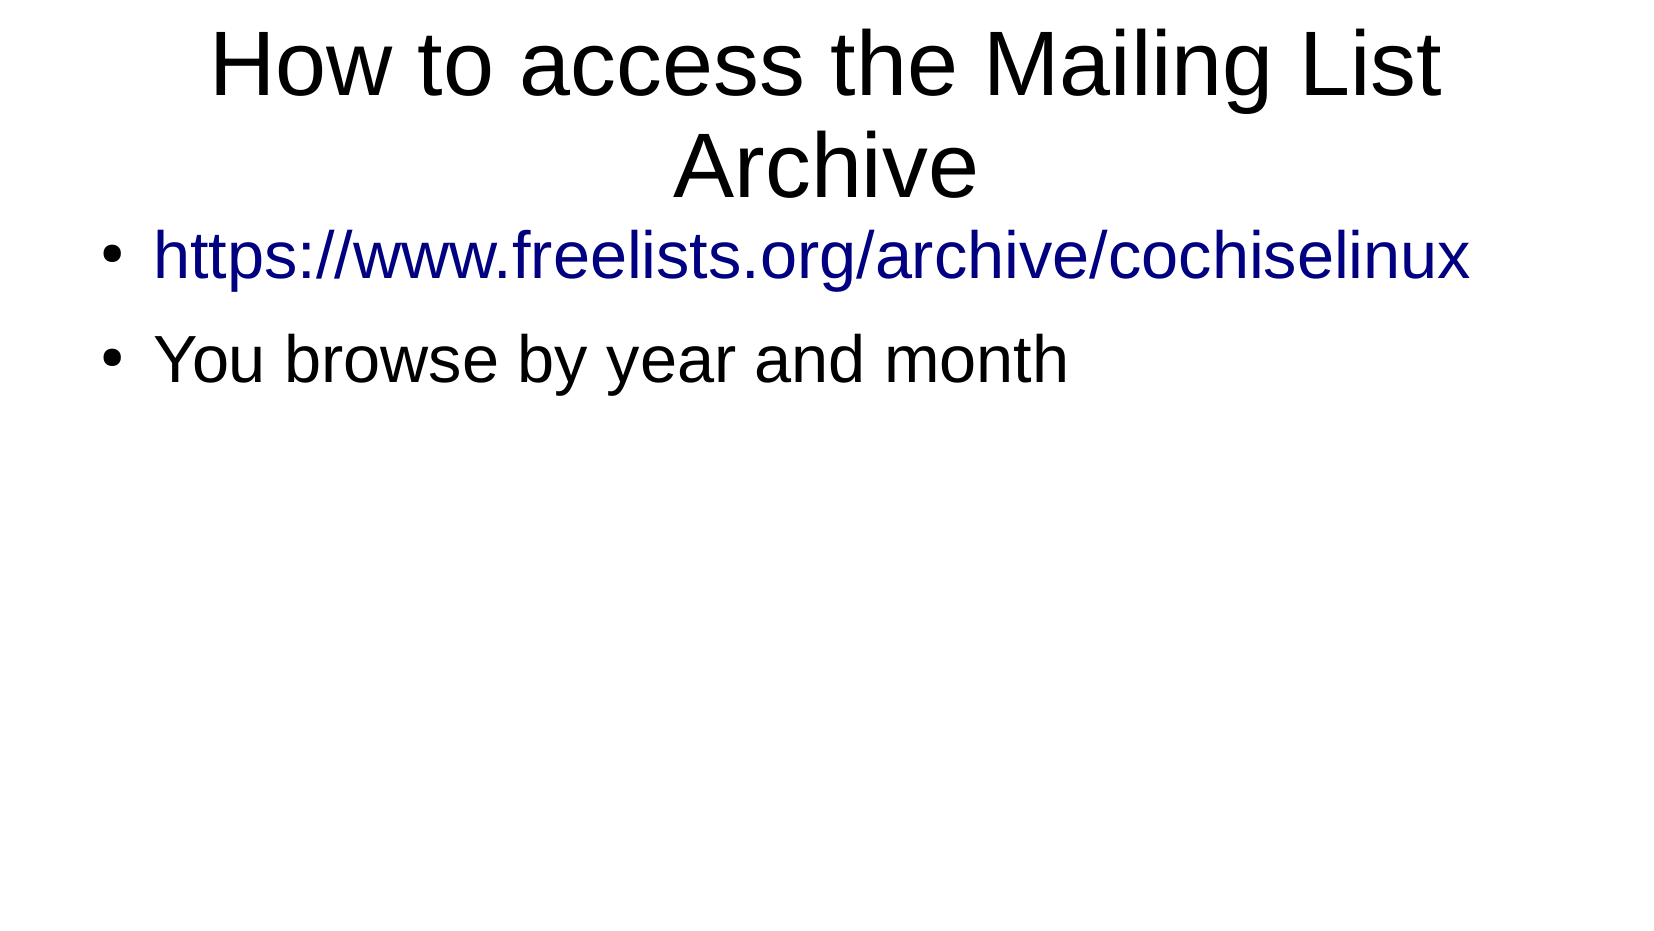

# How to access the Mailing List Archive
https://www.freelists.org/archive/cochiselinux
You browse by year and month